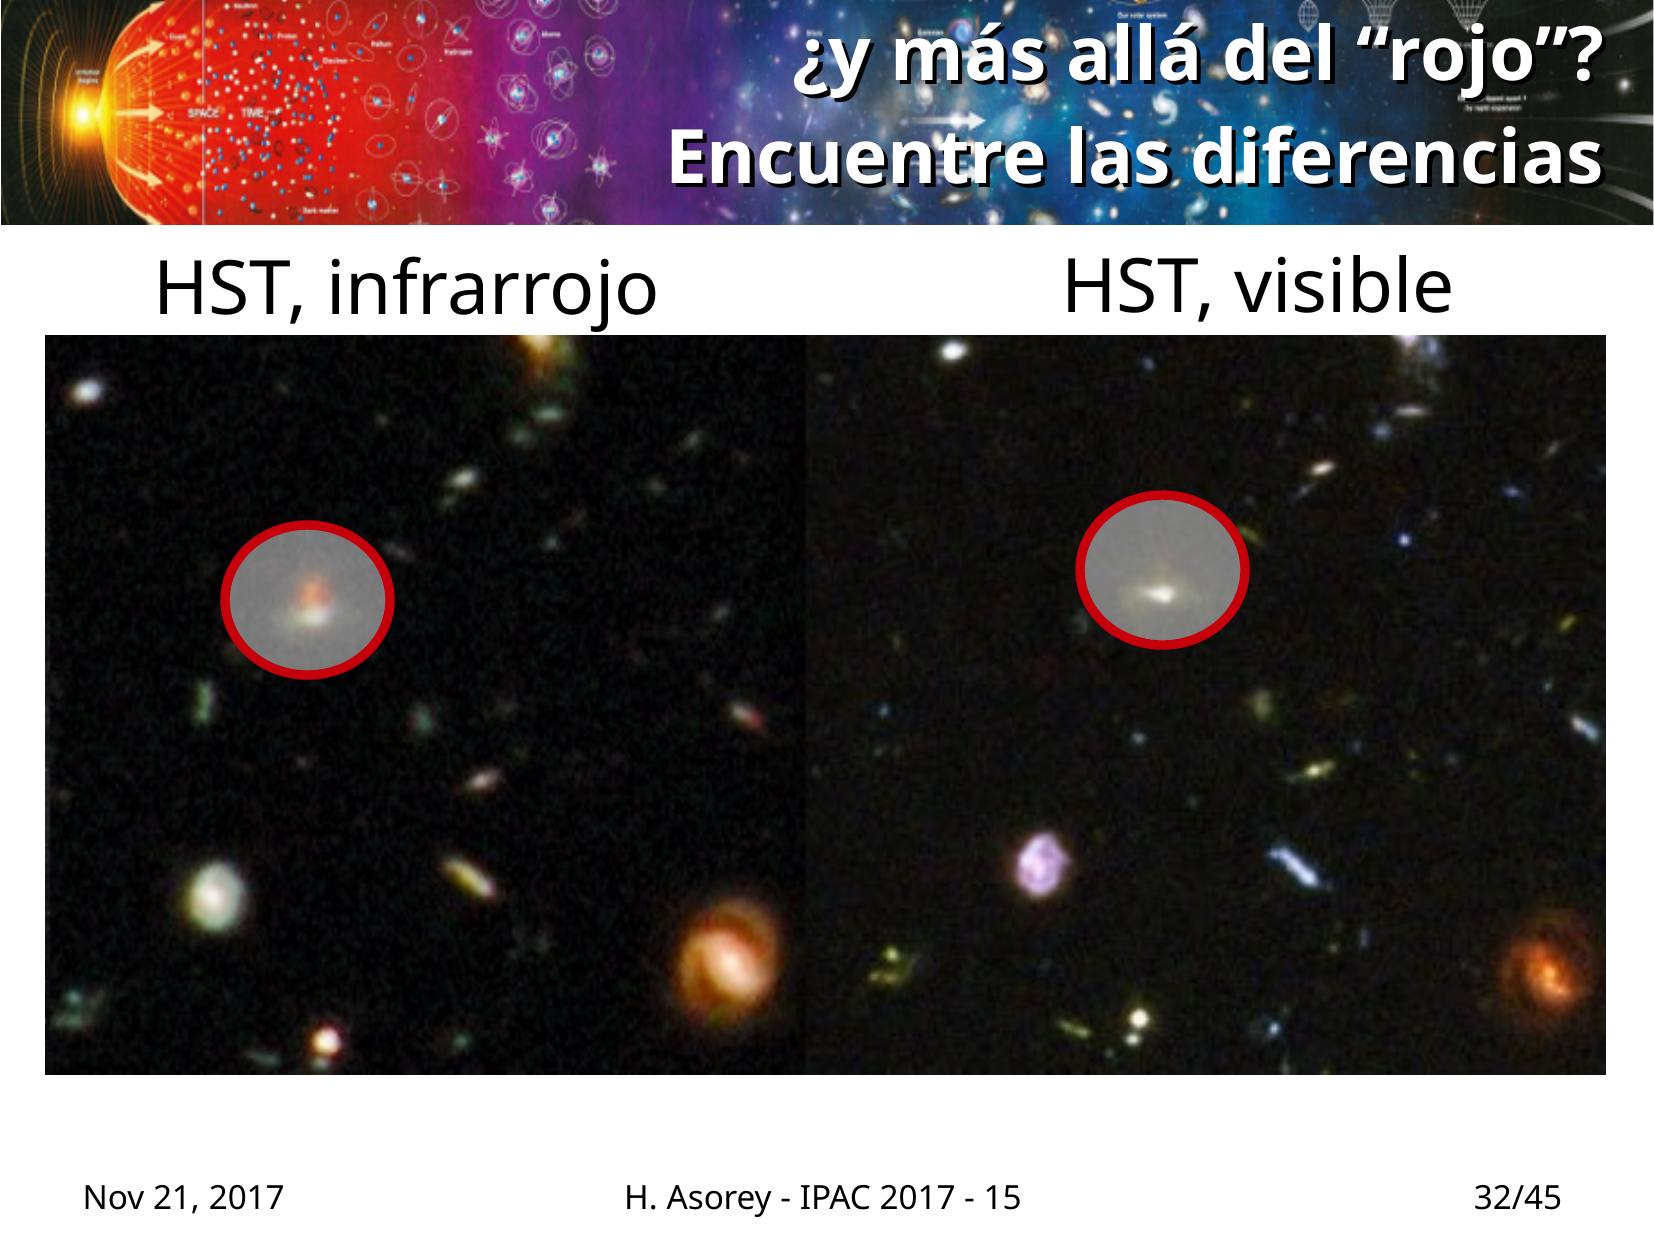

# ¿y más allá del “rojo”? Encuentre las diferencias
HST, visible
HST, infrarrojo
Nov 21, 2017
H. Asorey - IPAC 2017 - 15
32